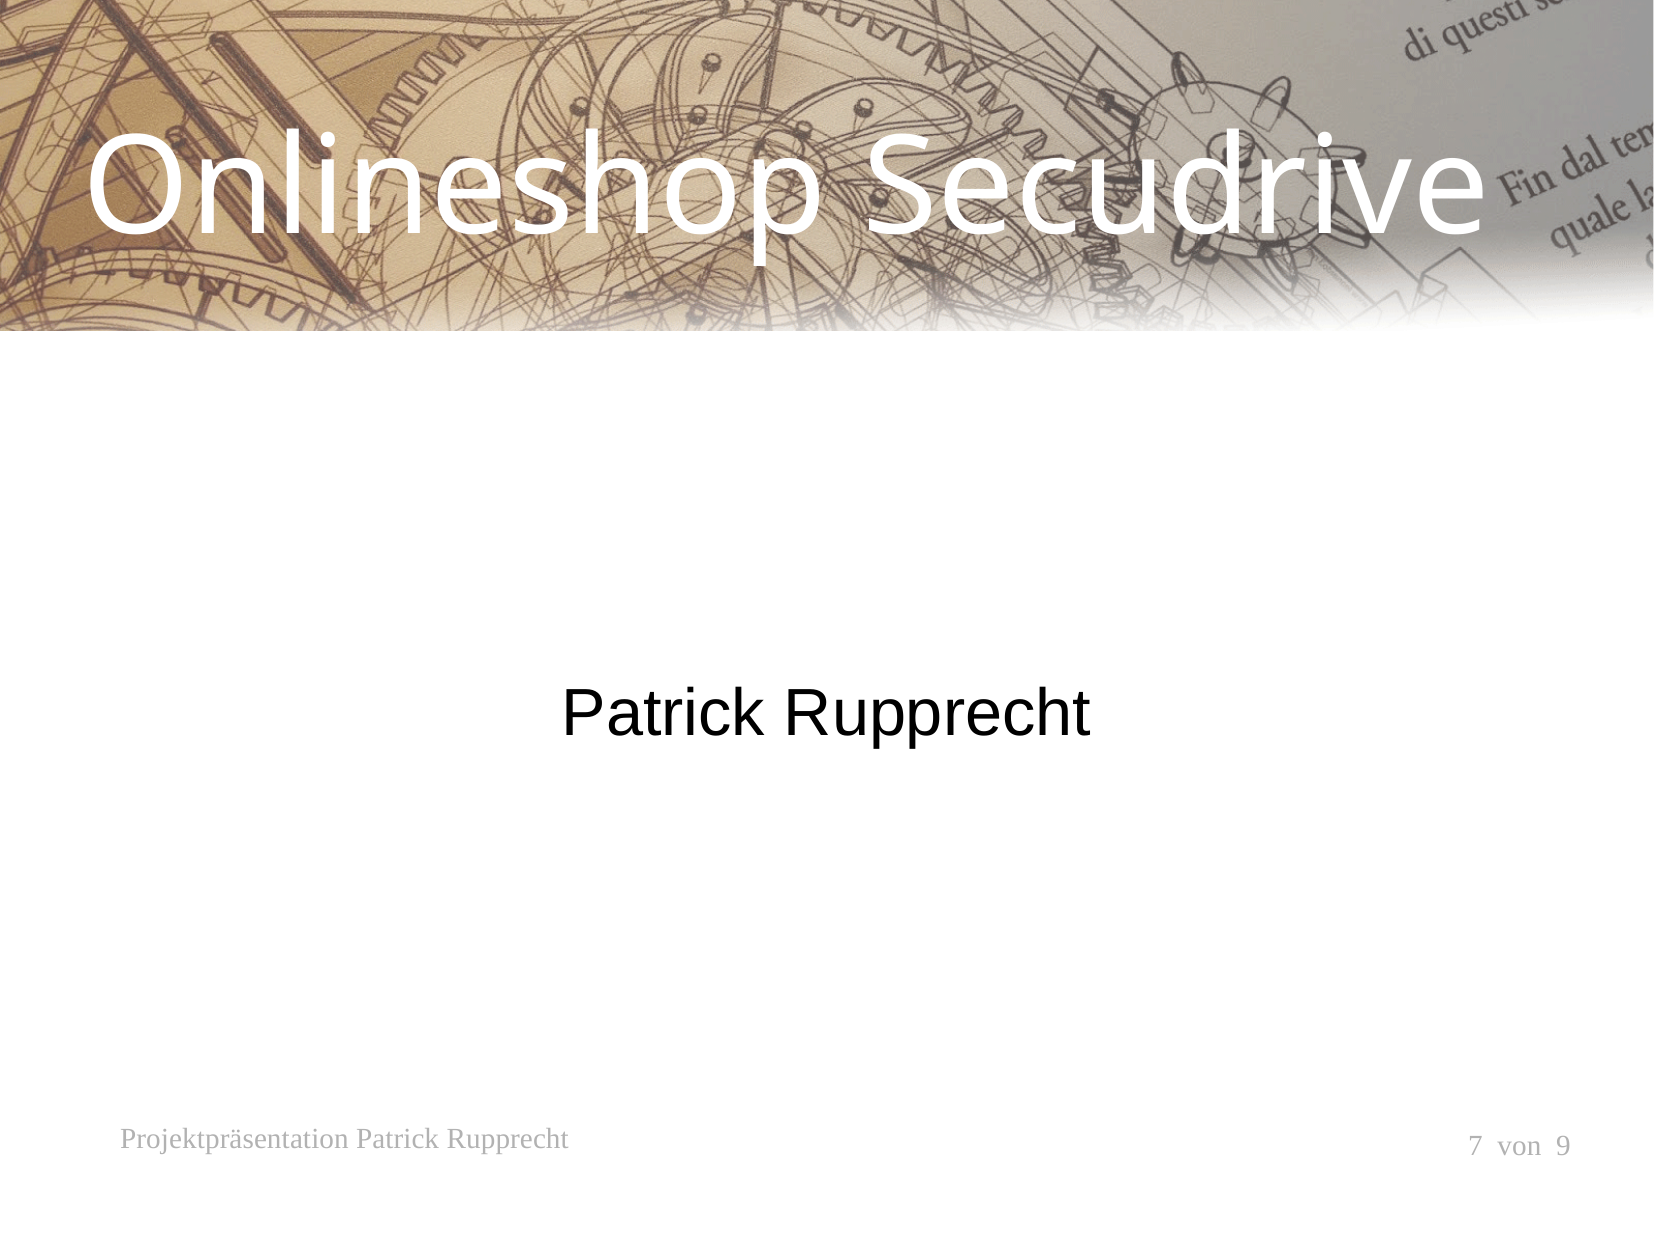

# Onlineshop Secudrive
Patrick Rupprecht
Projektpräsentation Patrick Rupprecht
7